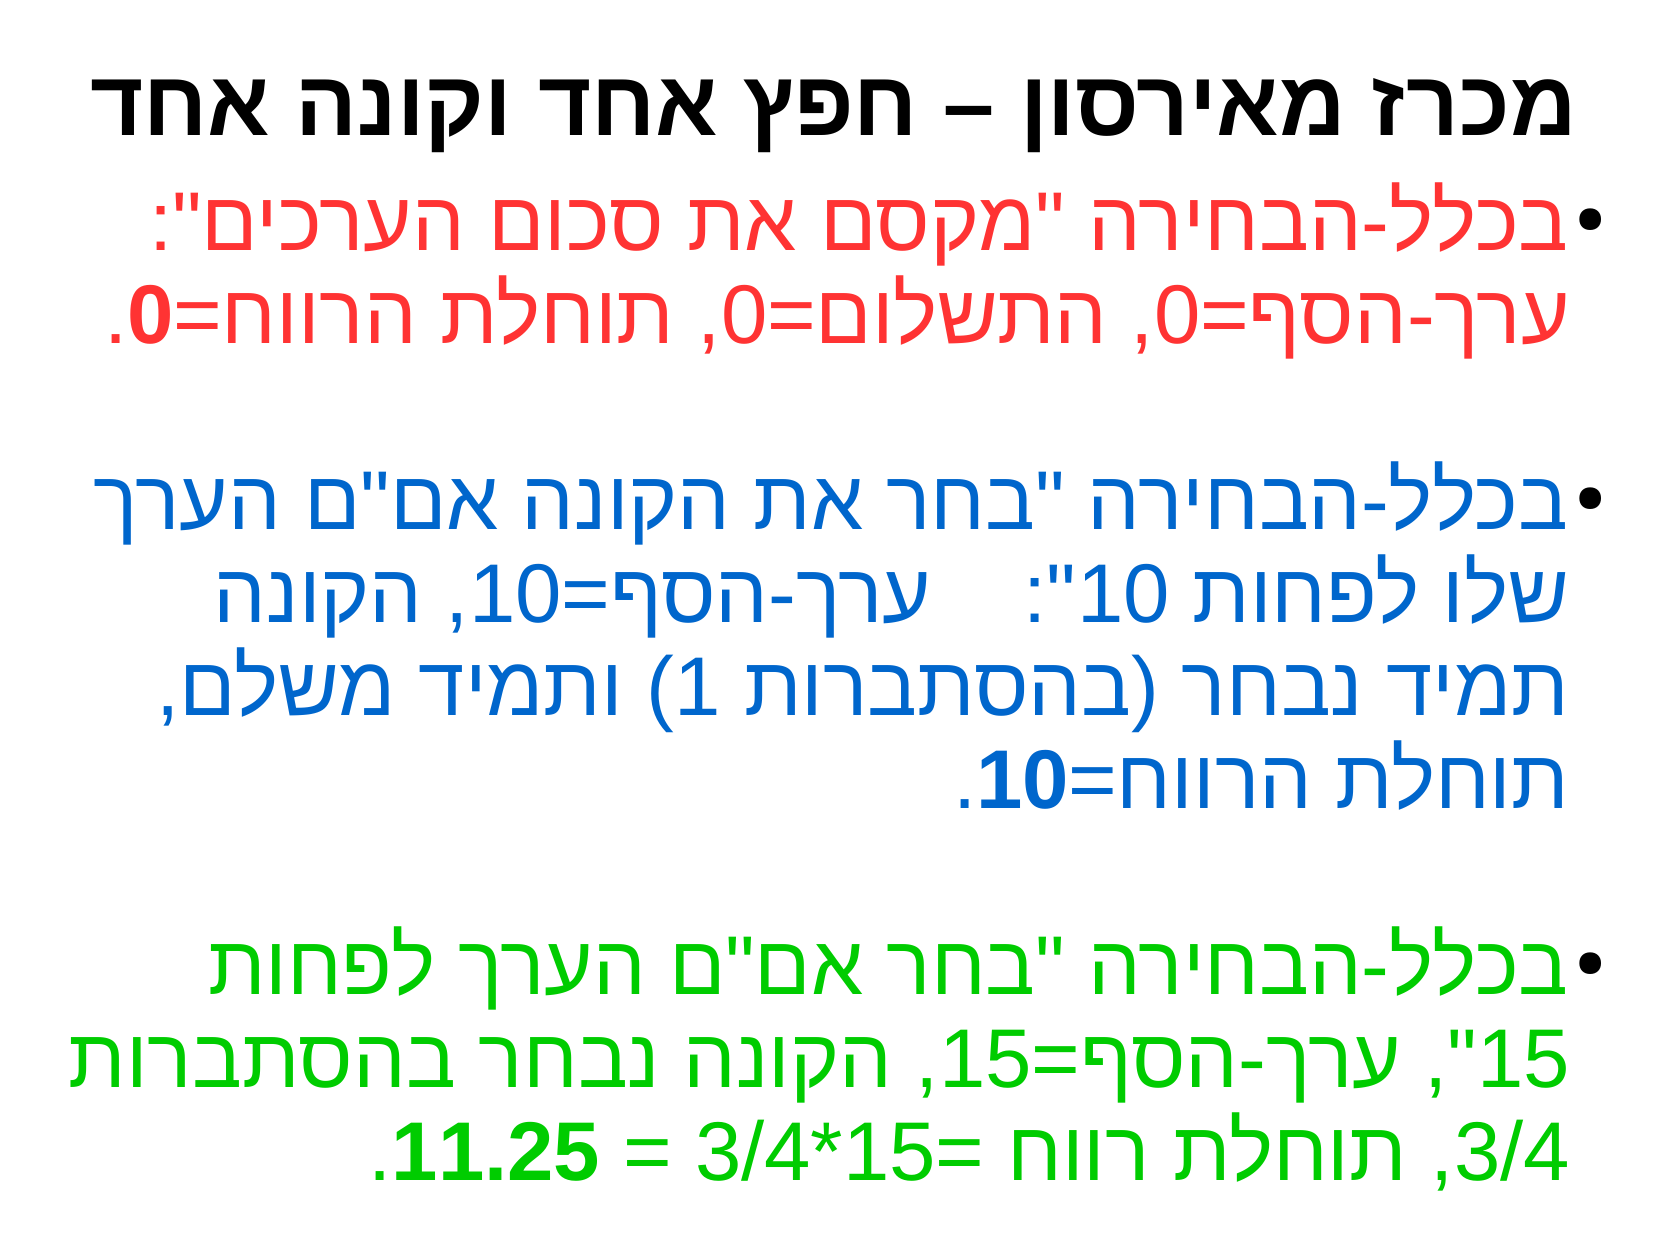

# מכרז מאירסון – חפץ אחד וקונה אחד
בכלל-הבחירה "מקסם את סכום הערכים": ערך-הסף=0, התשלום=0, תוחלת הרווח=0.
בכלל-הבחירה "בחר את הקונה אם"ם הערך שלו לפחות 10": ערך-הסף=10, הקונה תמיד נבחר (בהסתברות 1) ותמיד משלם, תוחלת הרווח=10.
בכלל-הבחירה "בחר אם"ם הערך לפחות 15", ערך-הסף=15, הקונה נבחר בהסתברות 3/4, תוחלת רווח =15*3/4 = 11.25.